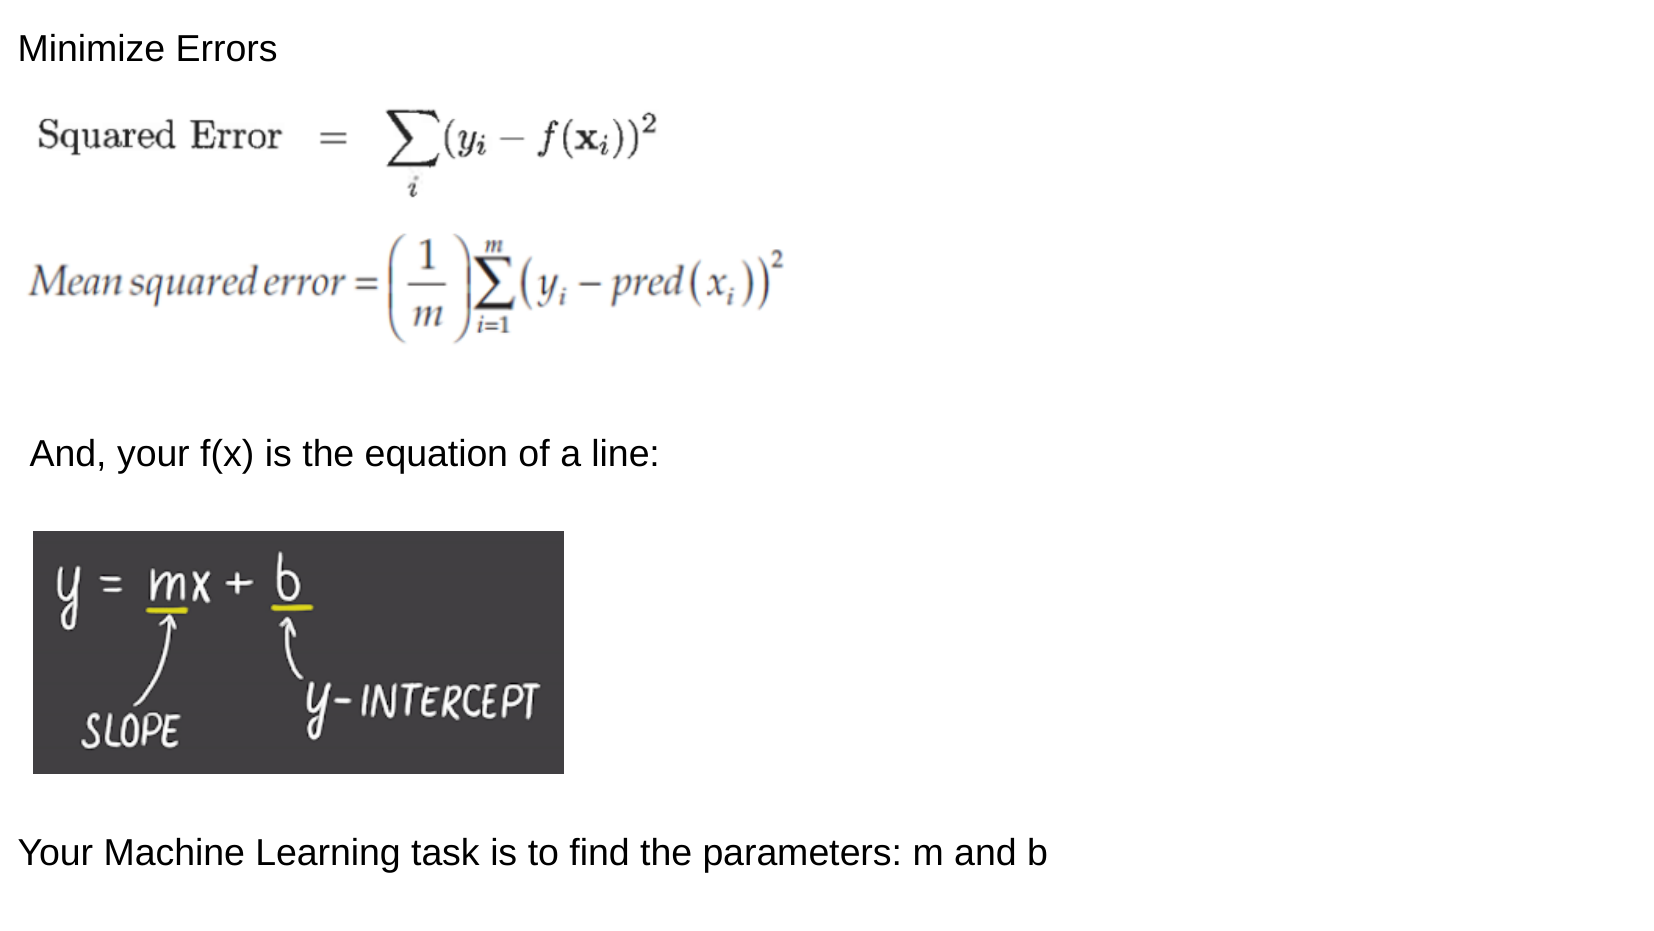

# Minimize Errors
And, your f(x) is the equation of a line:
Your Machine Learning task is to find the parameters: m and b